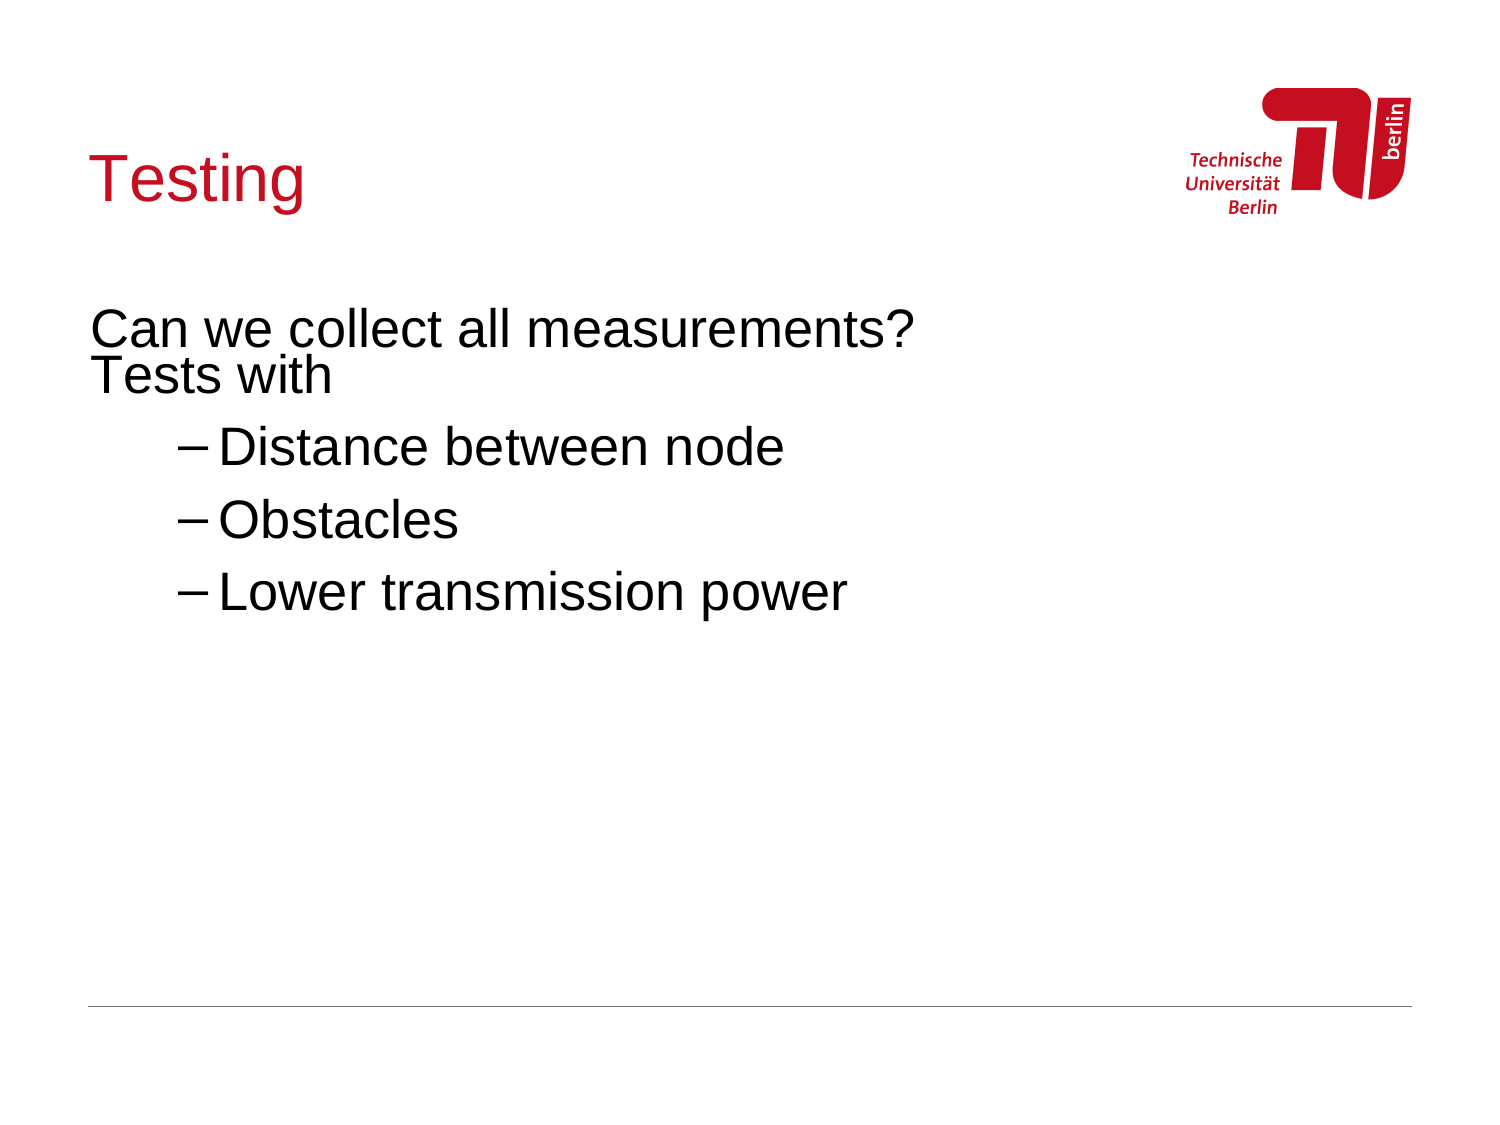

# Testing
Can we collect all measurements?
Tests with
Distance between node
Obstacles
Lower transmission power